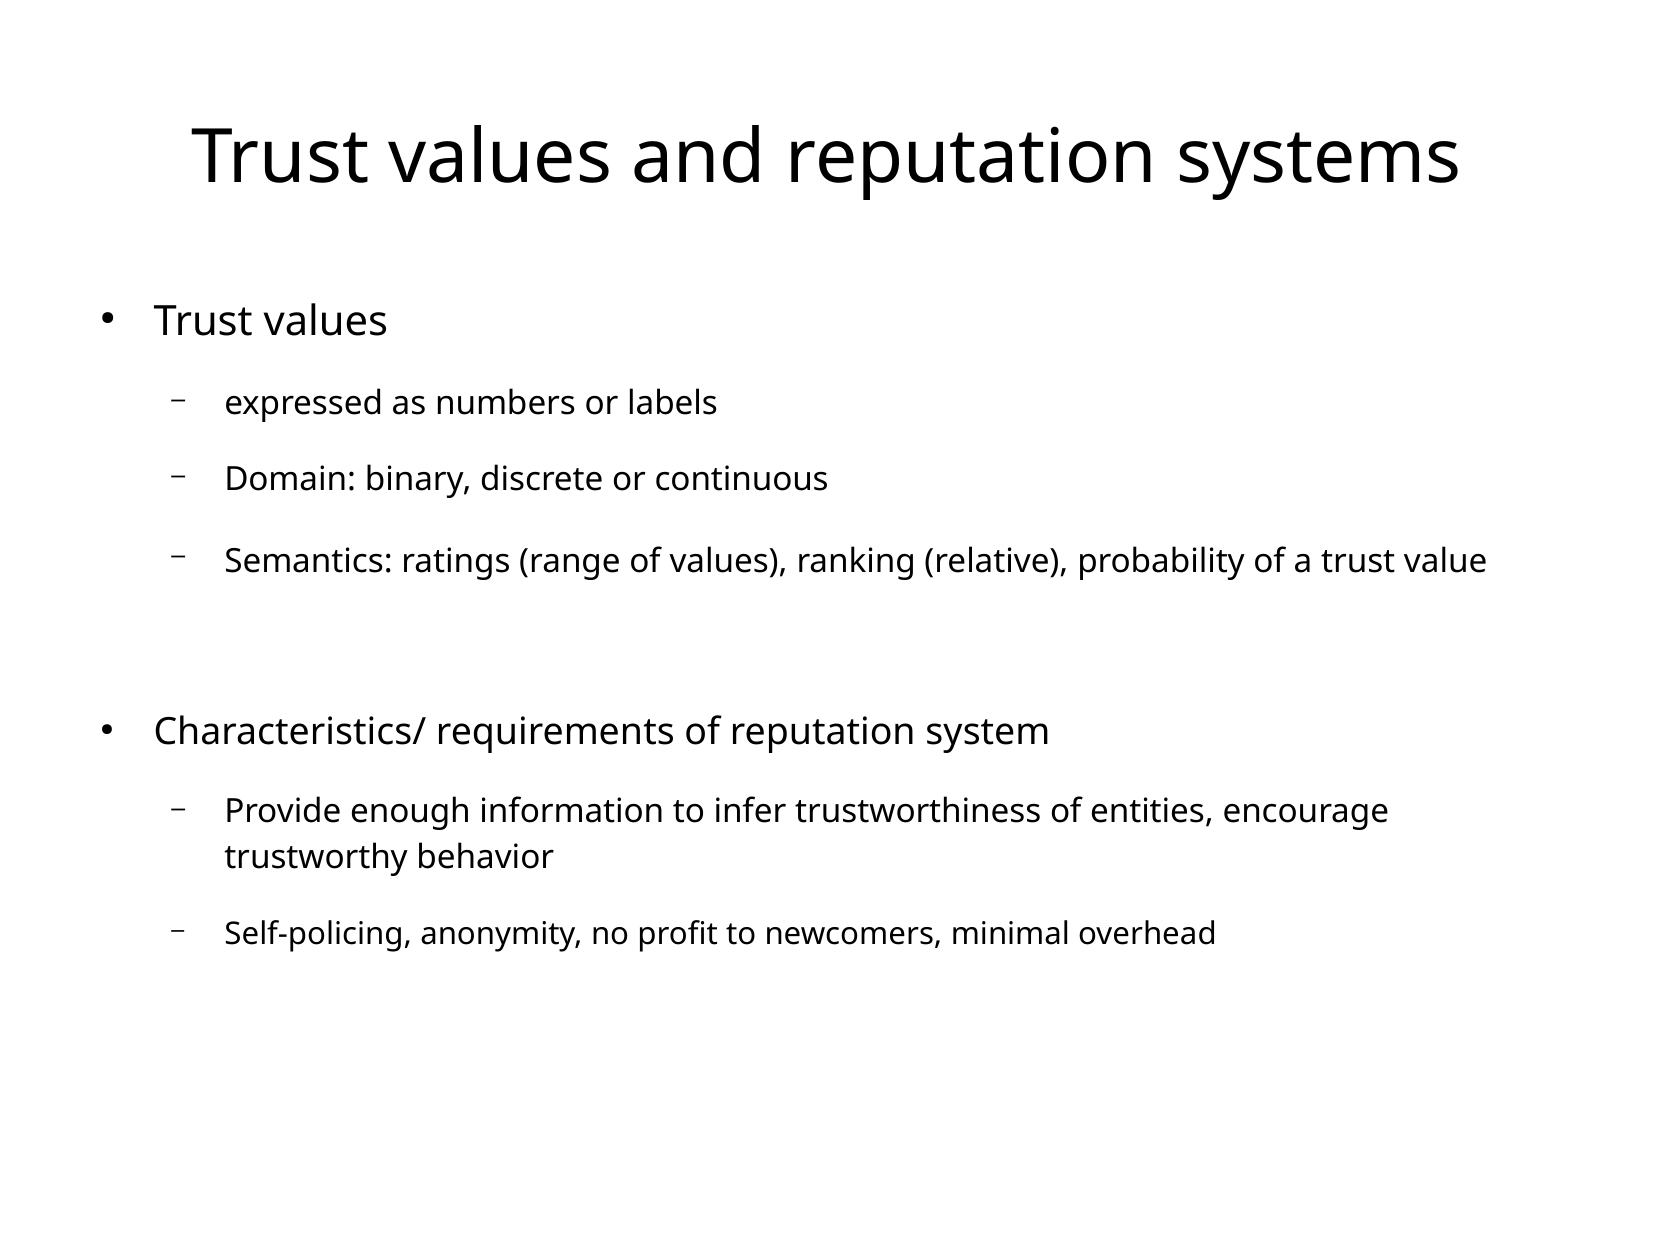

# Trust values and reputation systems
Trust values
expressed as numbers or labels
Domain: binary, discrete or continuous
Semantics: ratings (range of values), ranking (relative), probability of a trust value
Characteristics/ requirements of reputation system
Provide enough information to infer trustworthiness of entities, encourage trustworthy behavior
Self-policing, anonymity, no profit to newcomers, minimal overhead